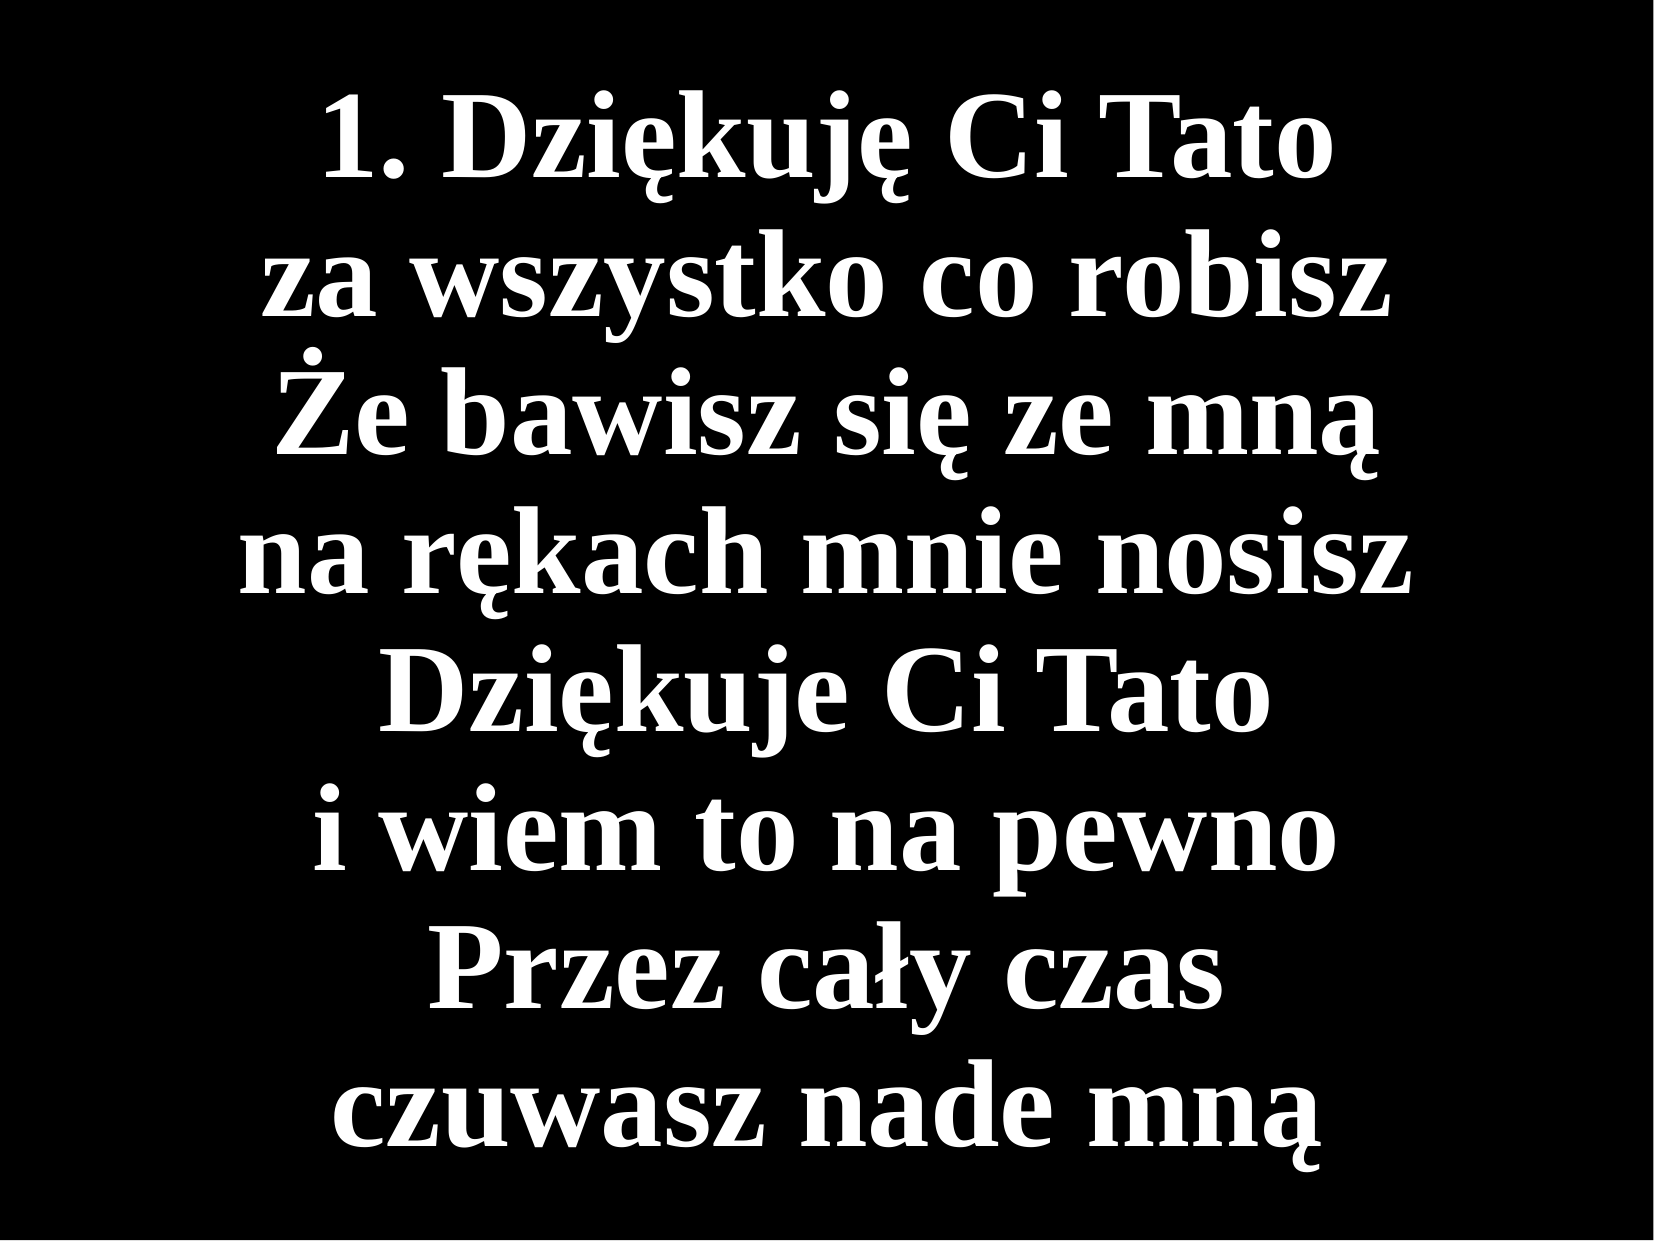

# 1. Dziękuję Ci Tato za wszystko co robisz Że bawisz się ze mną na rękach mnie nosisz Dziękuje Ci Tato i wiem to na pewno Przez cały czas czuwasz nade mną